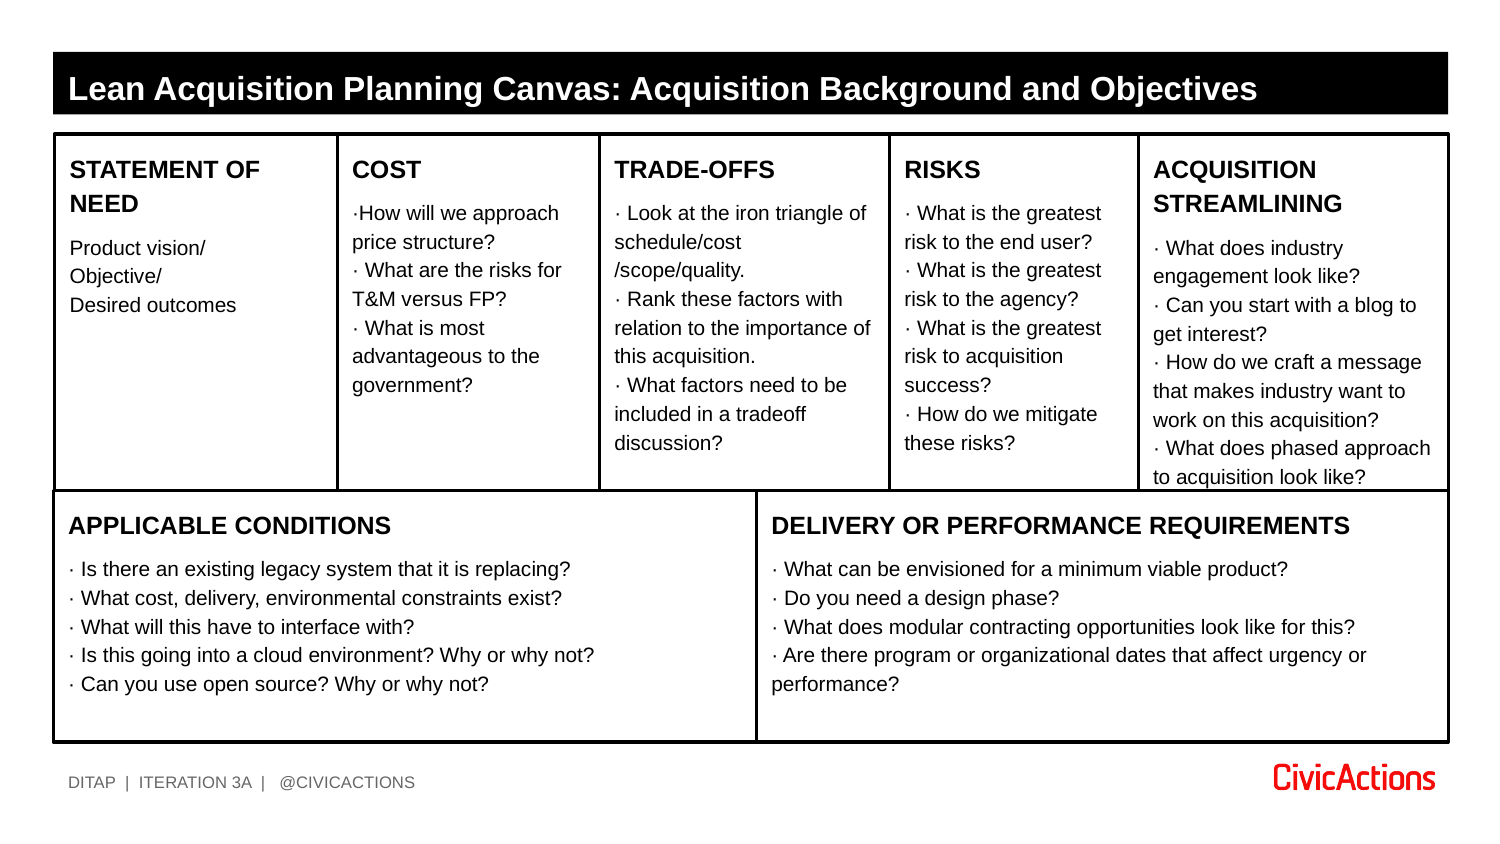

# Lean Acquisition Planning Canvas: Acquisition Background and Objectives
STATEMENT OF NEED
Product vision/
Objective/
Desired outcomes
COST
·How will we approach price structure?
· What are the risks for T&M versus FP?
· What is most advantageous to the government?
TRADE-OFFS
· Look at the iron triangle of schedule/cost /scope/quality.
· Rank these factors with relation to the importance of this acquisition.
· What factors need to be included in a tradeoff discussion?
RISKS
· What is the greatest risk to the end user?
· What is the greatest risk to the agency?
· What is the greatest risk to acquisition success?
· How do we mitigate these risks?
ACQUISITION STREAMLINING
· What does industry engagement look like?
· Can you start with a blog to get interest?
· How do we craft a message that makes industry want to work on this acquisition?
· What does phased approach to acquisition look like?
APPLICABLE CONDITIONS
· Is there an existing legacy system that it is replacing?
· What cost, delivery, environmental constraints exist?
· What will this have to interface with?
· Is this going into a cloud environment? Why or why not?
· Can you use open source? Why or why not?
DELIVERY OR PERFORMANCE REQUIREMENTS
· What can be envisioned for a minimum viable product?
· Do you need a design phase?
· What does modular contracting opportunities look like for this?
· Are there program or organizational dates that affect urgency or performance?